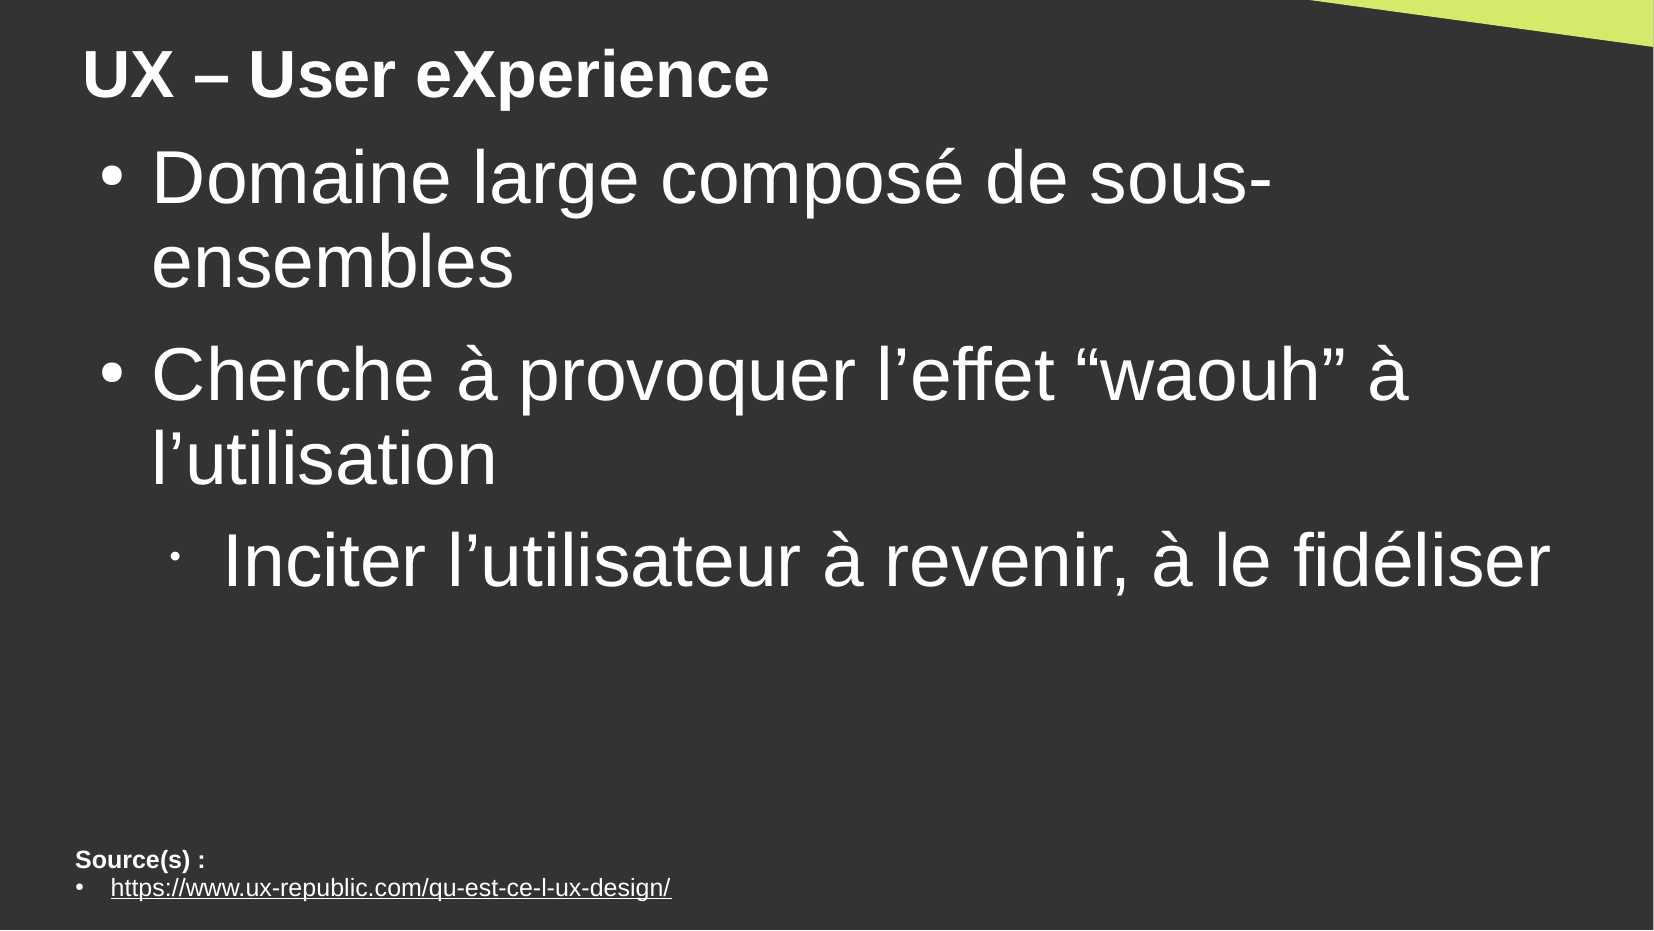

# UX – User eXperience
Domaine large composé de sous-ensembles
Cherche à provoquer l’effet “waouh” à l’utilisation
Inciter l’utilisateur à revenir, à le fidéliser
Source(s) :
https://www.ux-republic.com/qu-est-ce-l-ux-design/